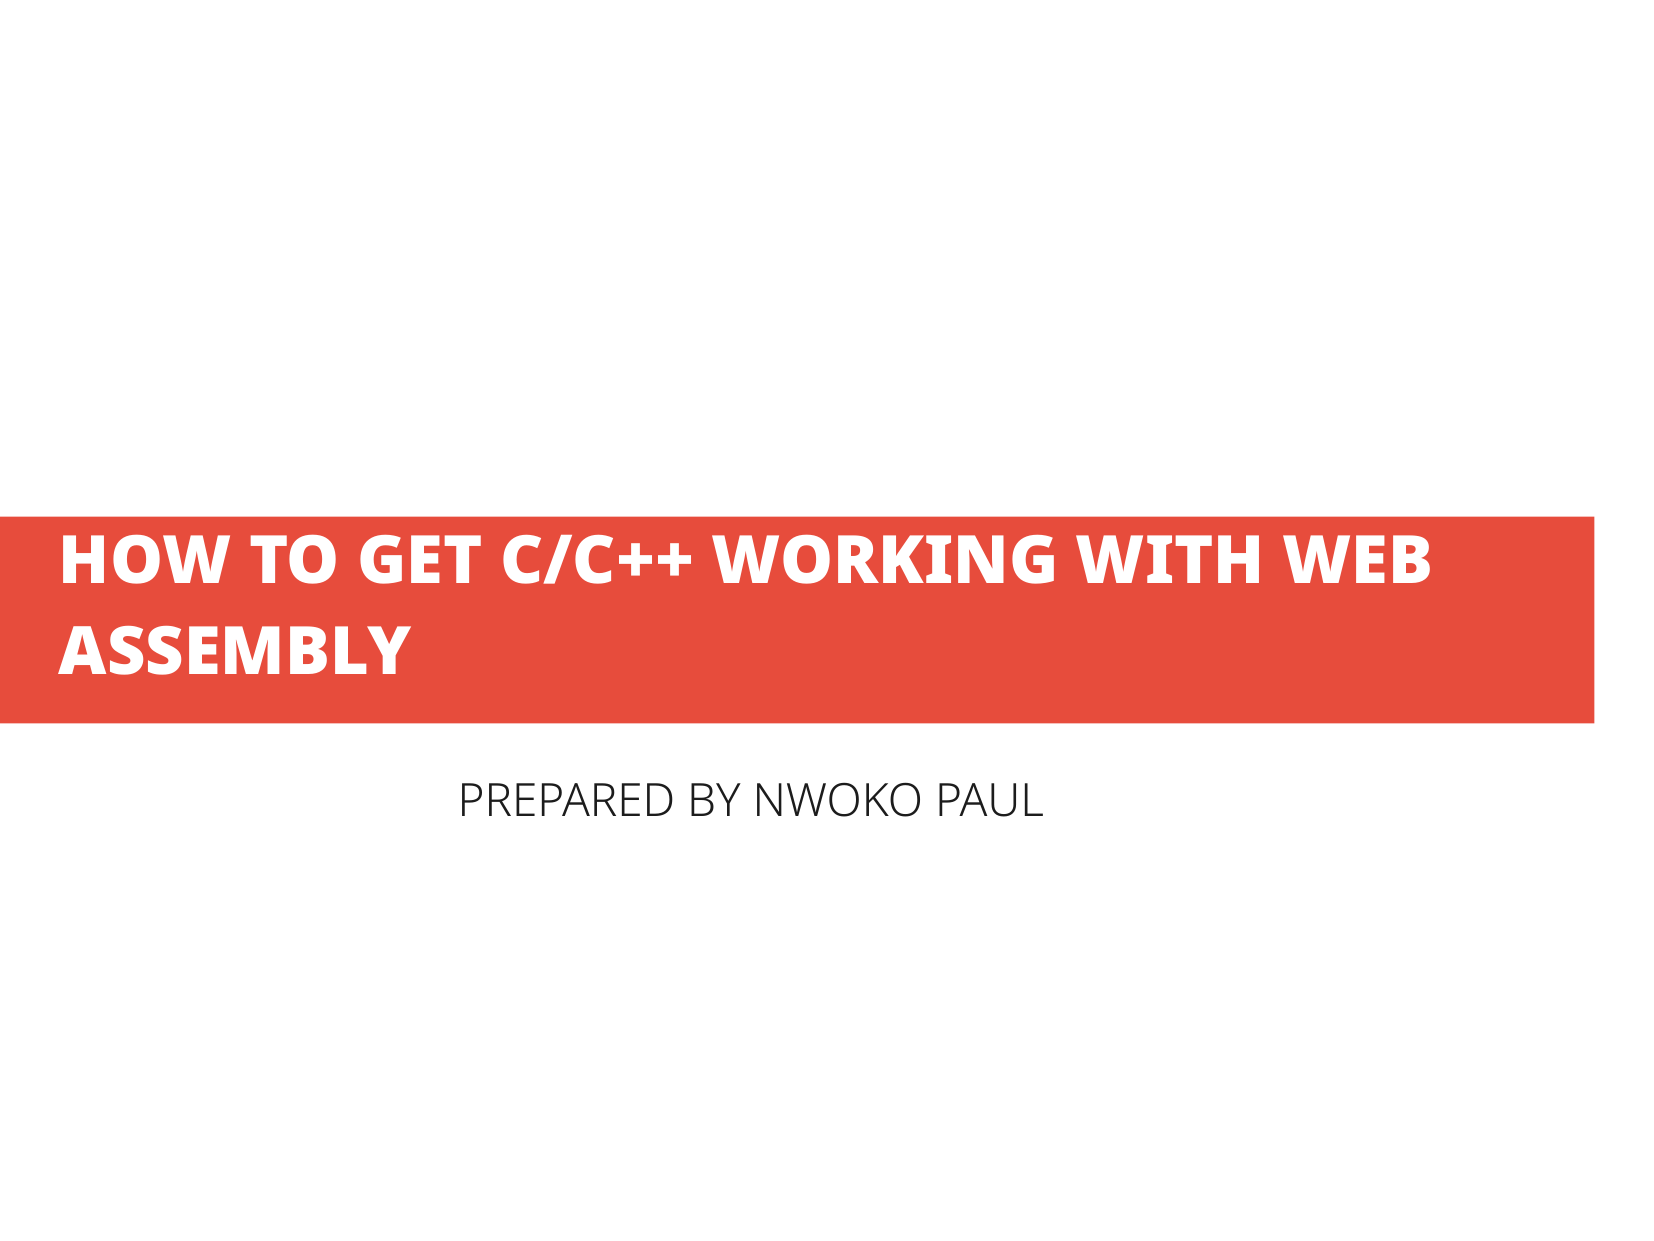

# HOW TO GET C/C++ WORKING WITH WEB ASSEMBLY
					PREPARED BY NWOKO PAUL